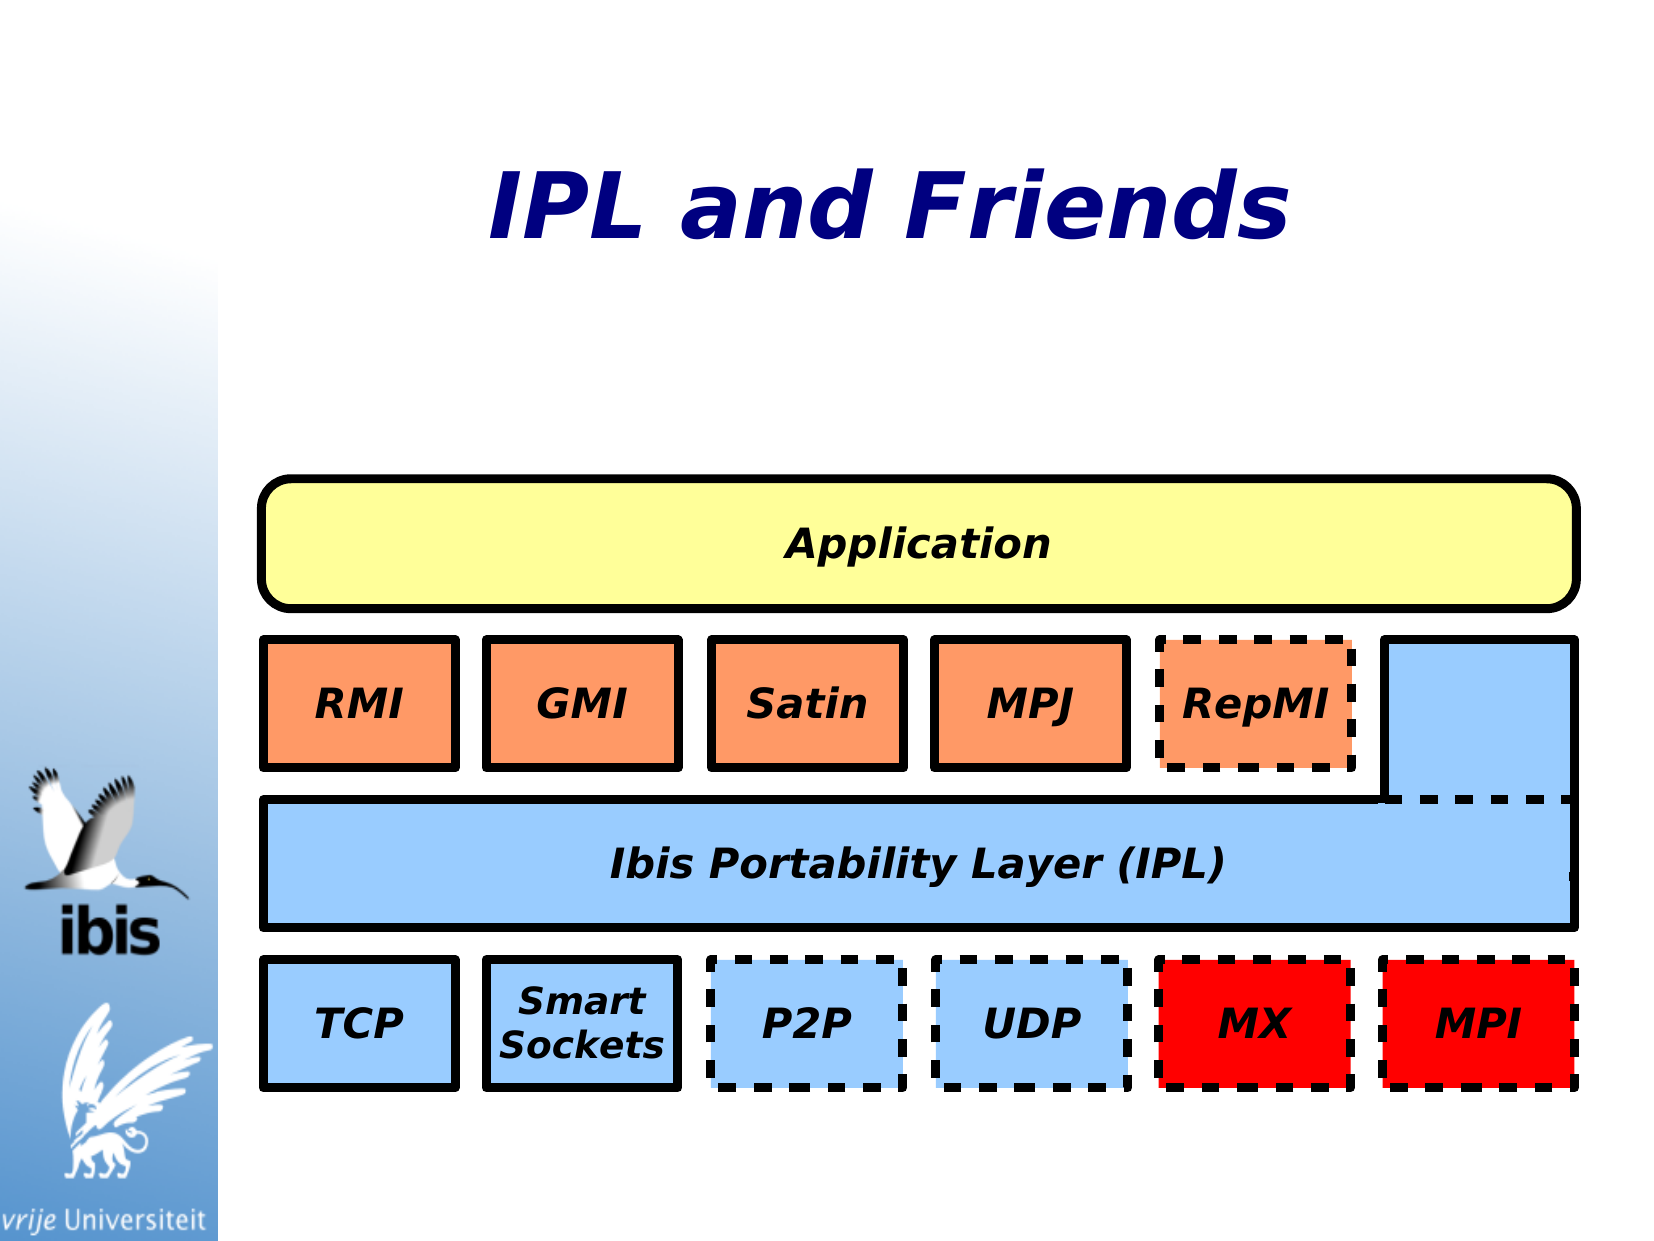

# IPL and Friends
Application
RMI
GMI
Satin
MPJ
RepMI
Ibis Portability Layer (IPL)
TCP
Smart
Sockets
P2P
MX
MPI
UDP